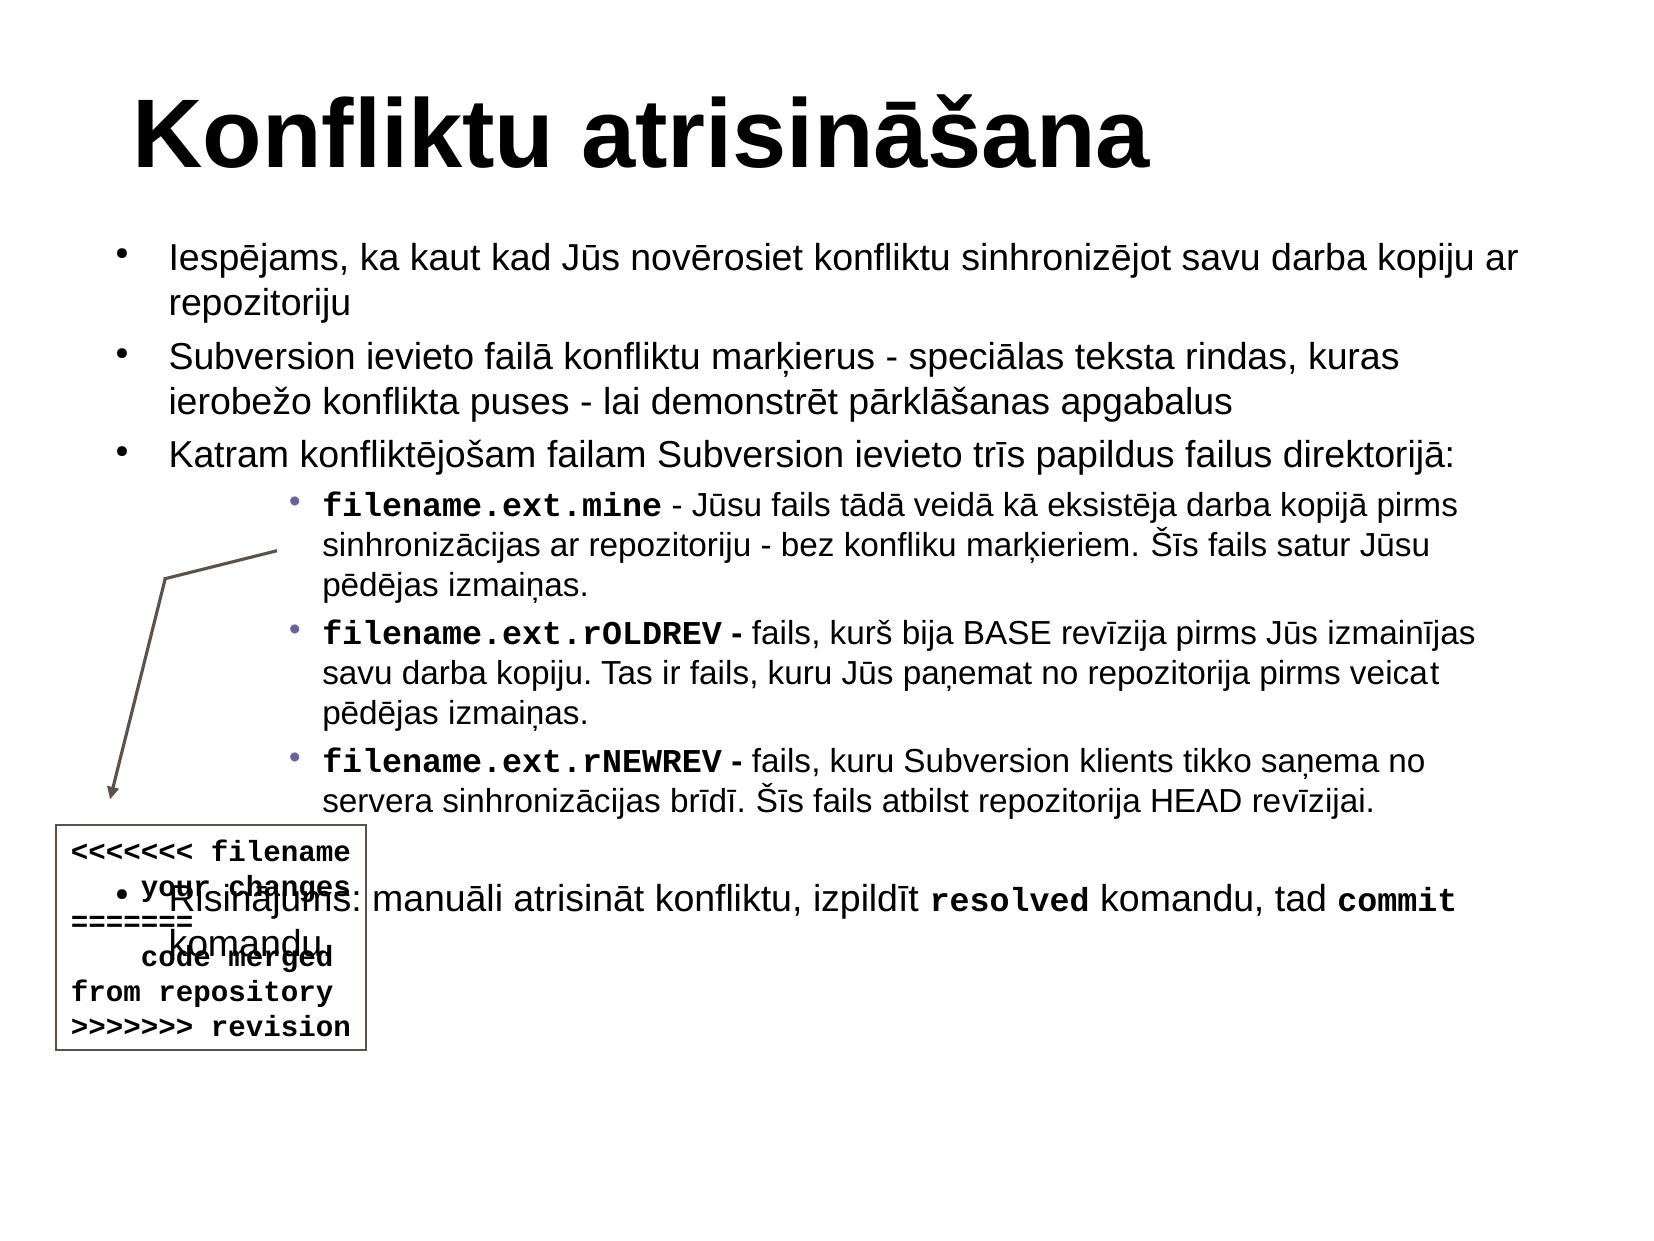

# Konfliktu atrisināšana
Iespējams, ka kaut kad Jūs novērosiet konfliktu sinhronizējot savu darba kopiju ar repozitoriju
Subversion ievieto failā konfliktu marķierus - speciālas teksta rindas, kuras ierobežo konflikta puses - lai demonstrēt pārklāšanas apgabalus
Katram konfliktējošam failam Subversion ievieto trīs papildus failus direktorijā:
filename.ext.mine - Jūsu fails tādā veidā kā eksistēja darba kopijā pirms sinhronizācijas ar repozitoriju - bez konfliku marķieriem. Šīs fails satur Jūsu pēdējas izmaiņas.
filename.ext.rOLDREV - fails, kurš bija BASE revīzija pirms Jūs izmainījas savu darba kopiju. Tas ir fails, kuru Jūs paņemat no repozitorija pirms veicat pēdējas izmaiņas.
filename.ext.rNEWREV - fails, kuru Subversion klients tikko saņema no servera sinhronizācijas brīdī. Šīs fails atbilst repozitorija HEAD revīzijai.
Risinājums: manuāli atrisināt konfliktu, izpildīt resolved komandu, tad commit komandu.
<<<<<<< filename
 your changes
=======
 code merged
from repository
>>>>>>> revision